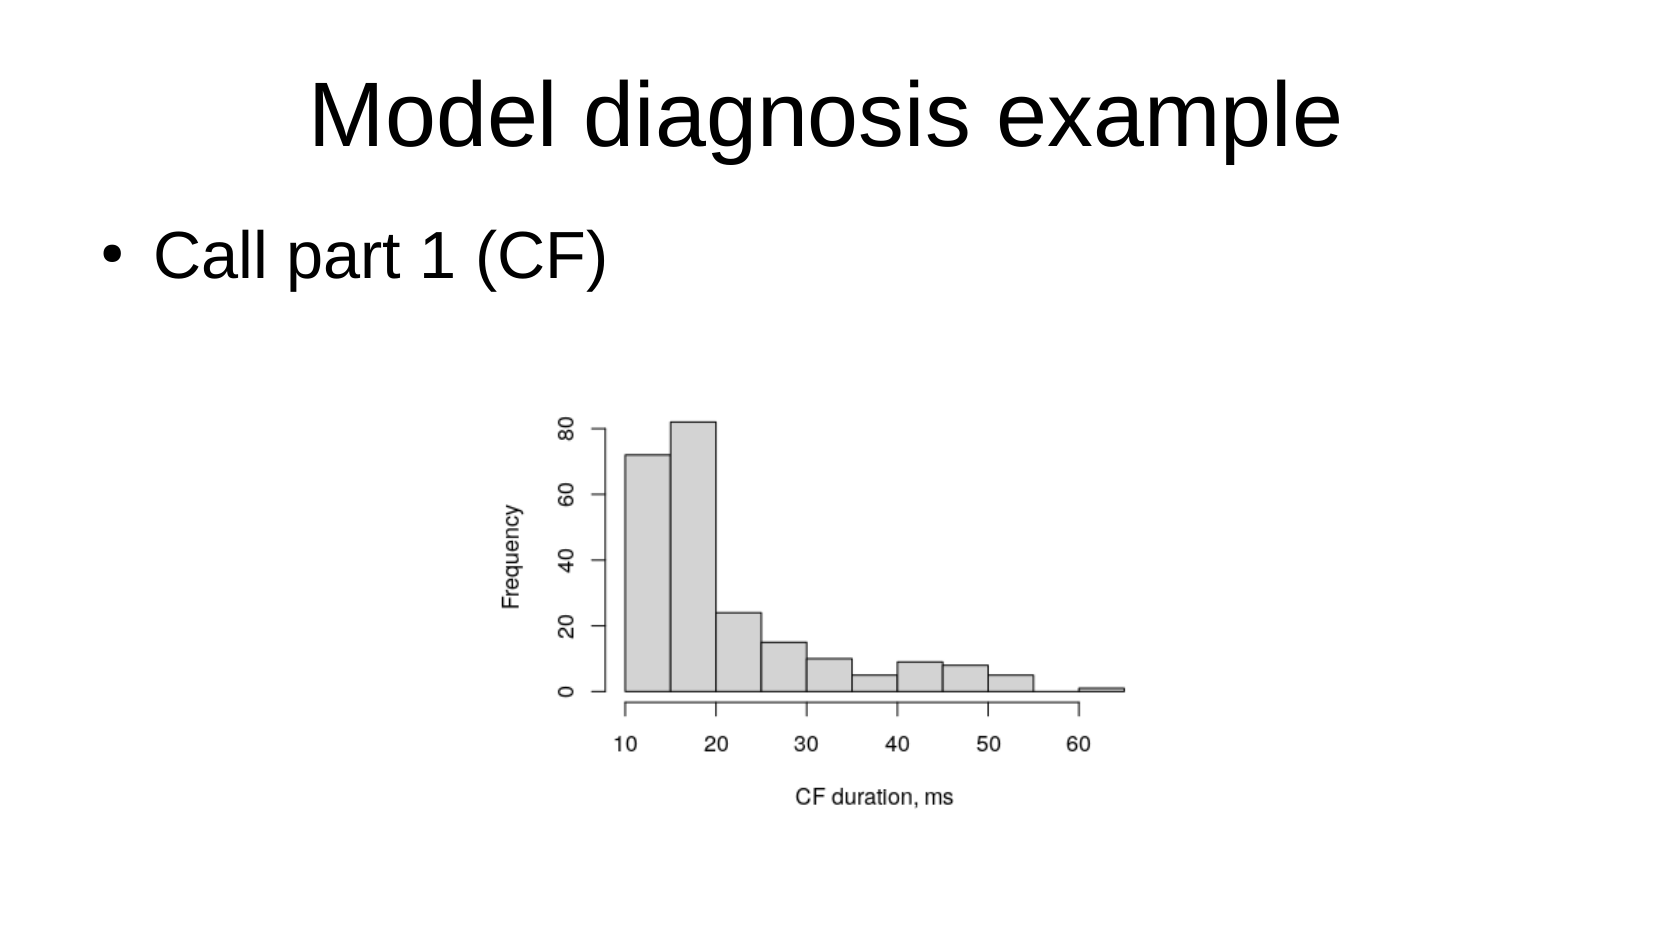

# Model diagnosis example
Call part 1 (CF)